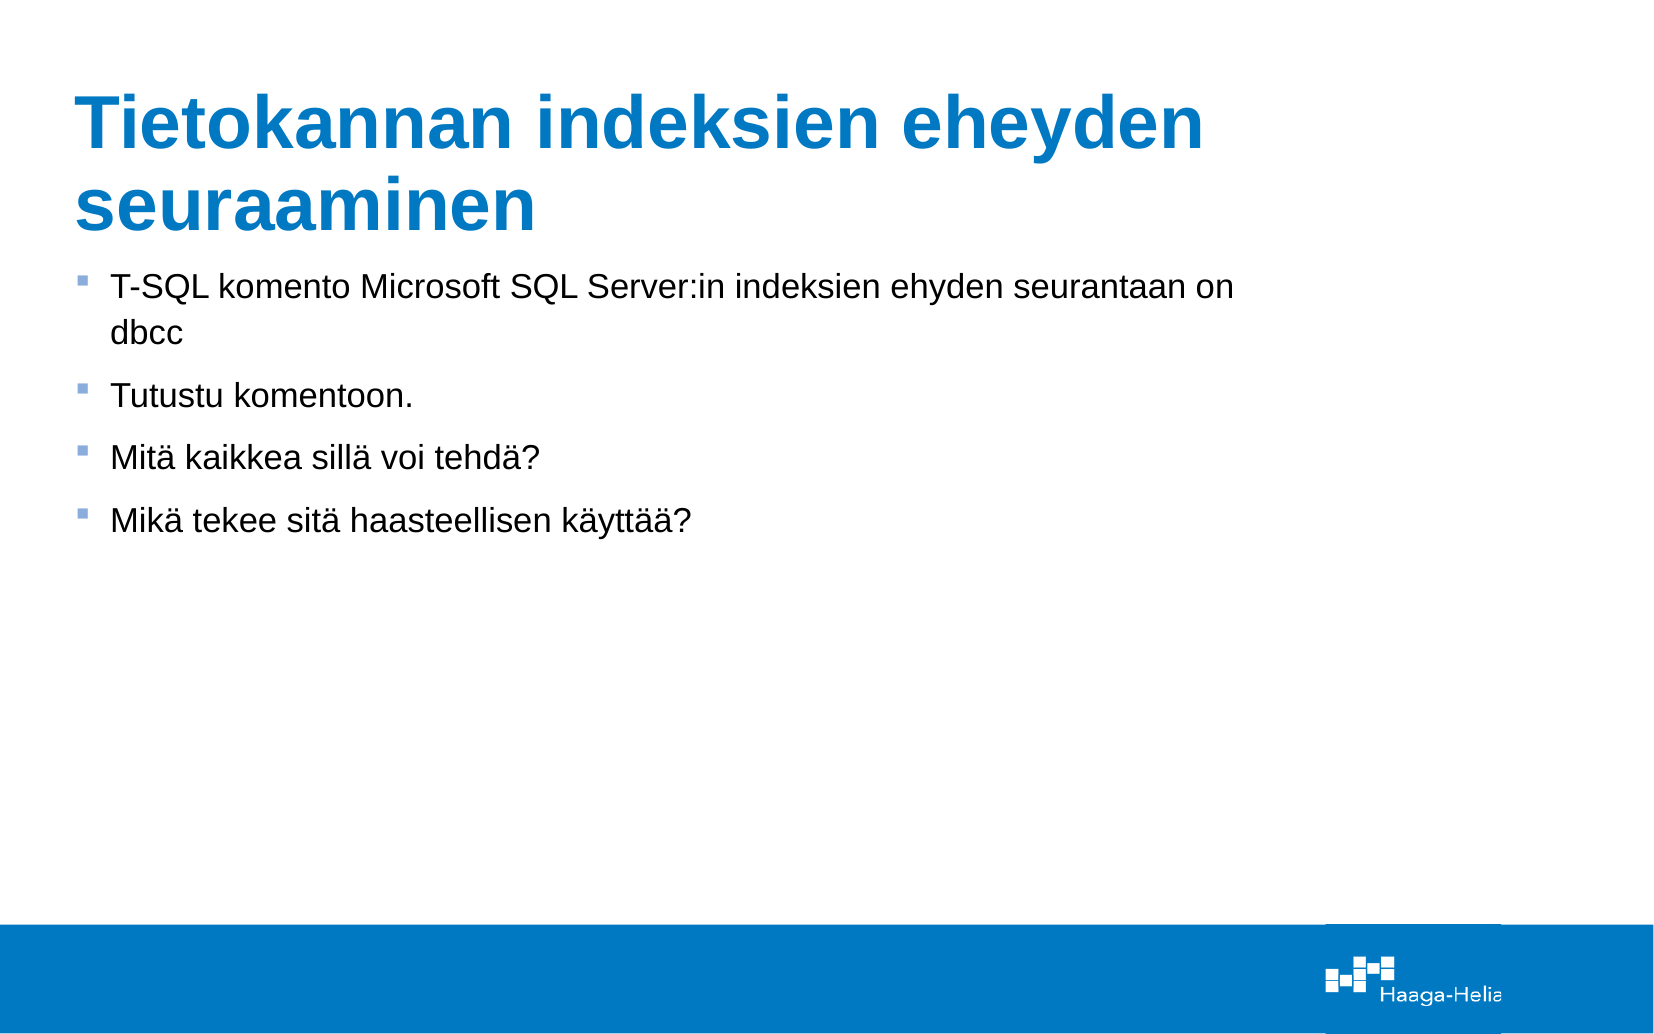

Tietokannan indeksien eheyden seuraaminen
# T-SQL komento Microsoft SQL Server:in indeksien ehyden seurantaan on dbcc
Tutustu komentoon.
Mitä kaikkea sillä voi tehdä?
Mikä tekee sitä haasteellisen käyttää?